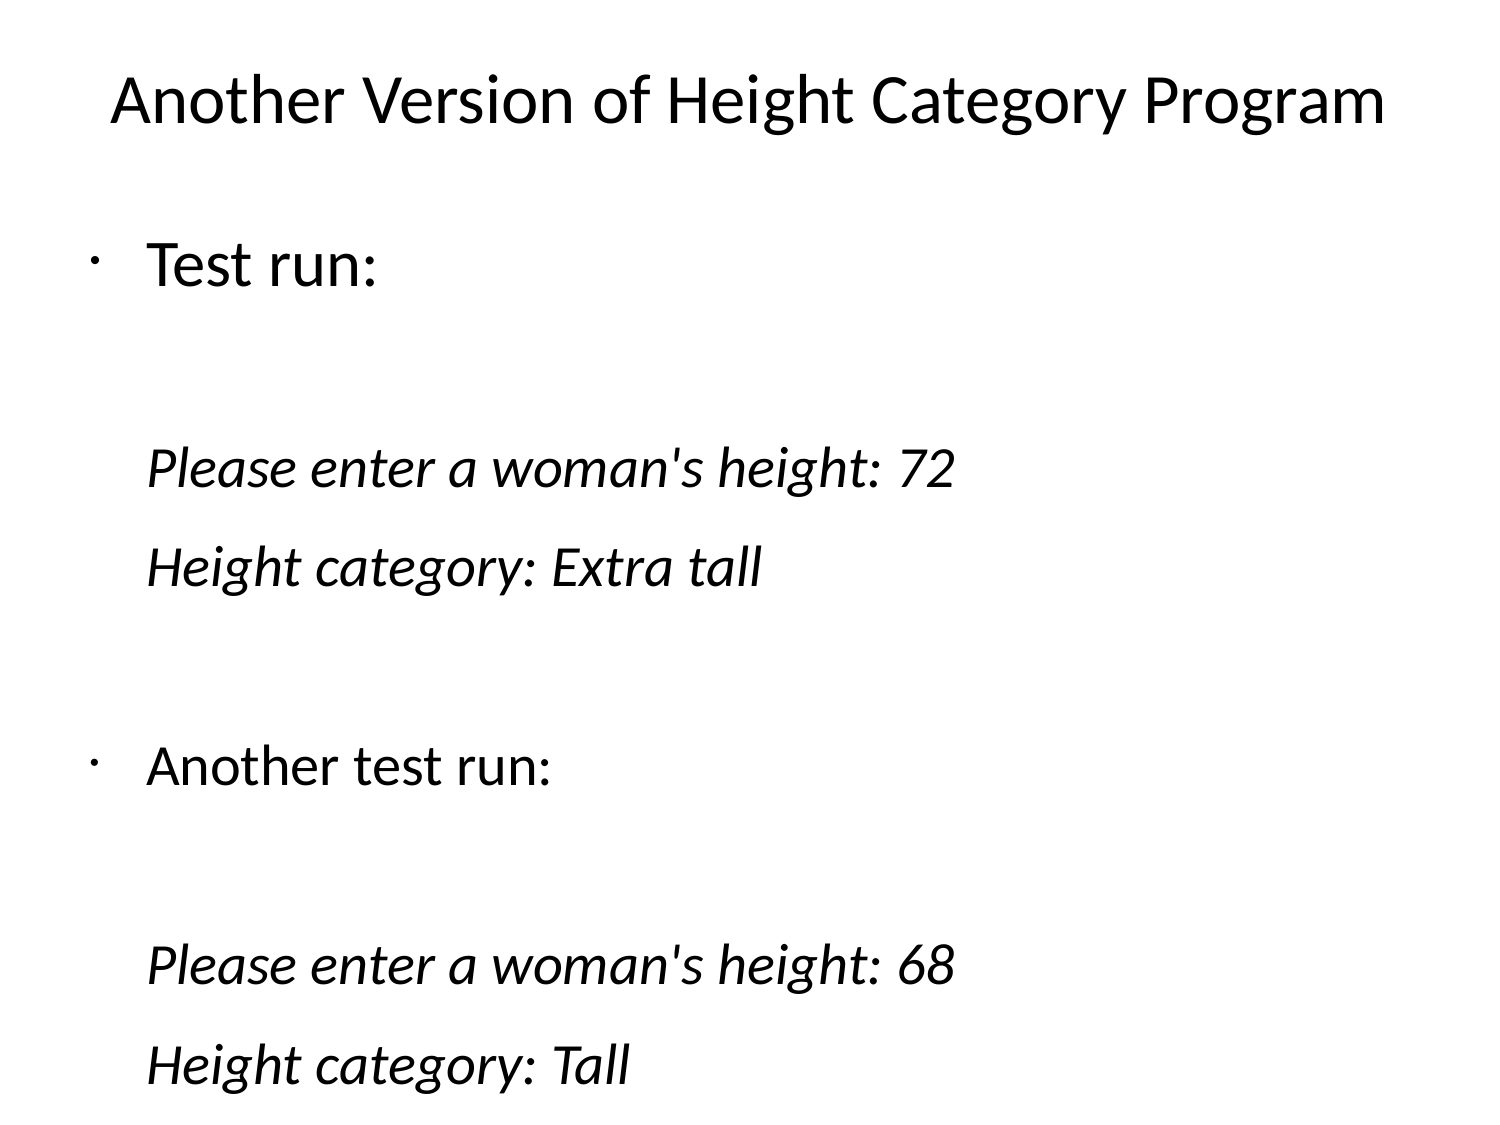

# Another Version of Height Category Program
Test run:
Please enter a woman's height: 72
Height category: Extra tall
Another test run:
Please enter a woman's height: 68
Height category: Tall